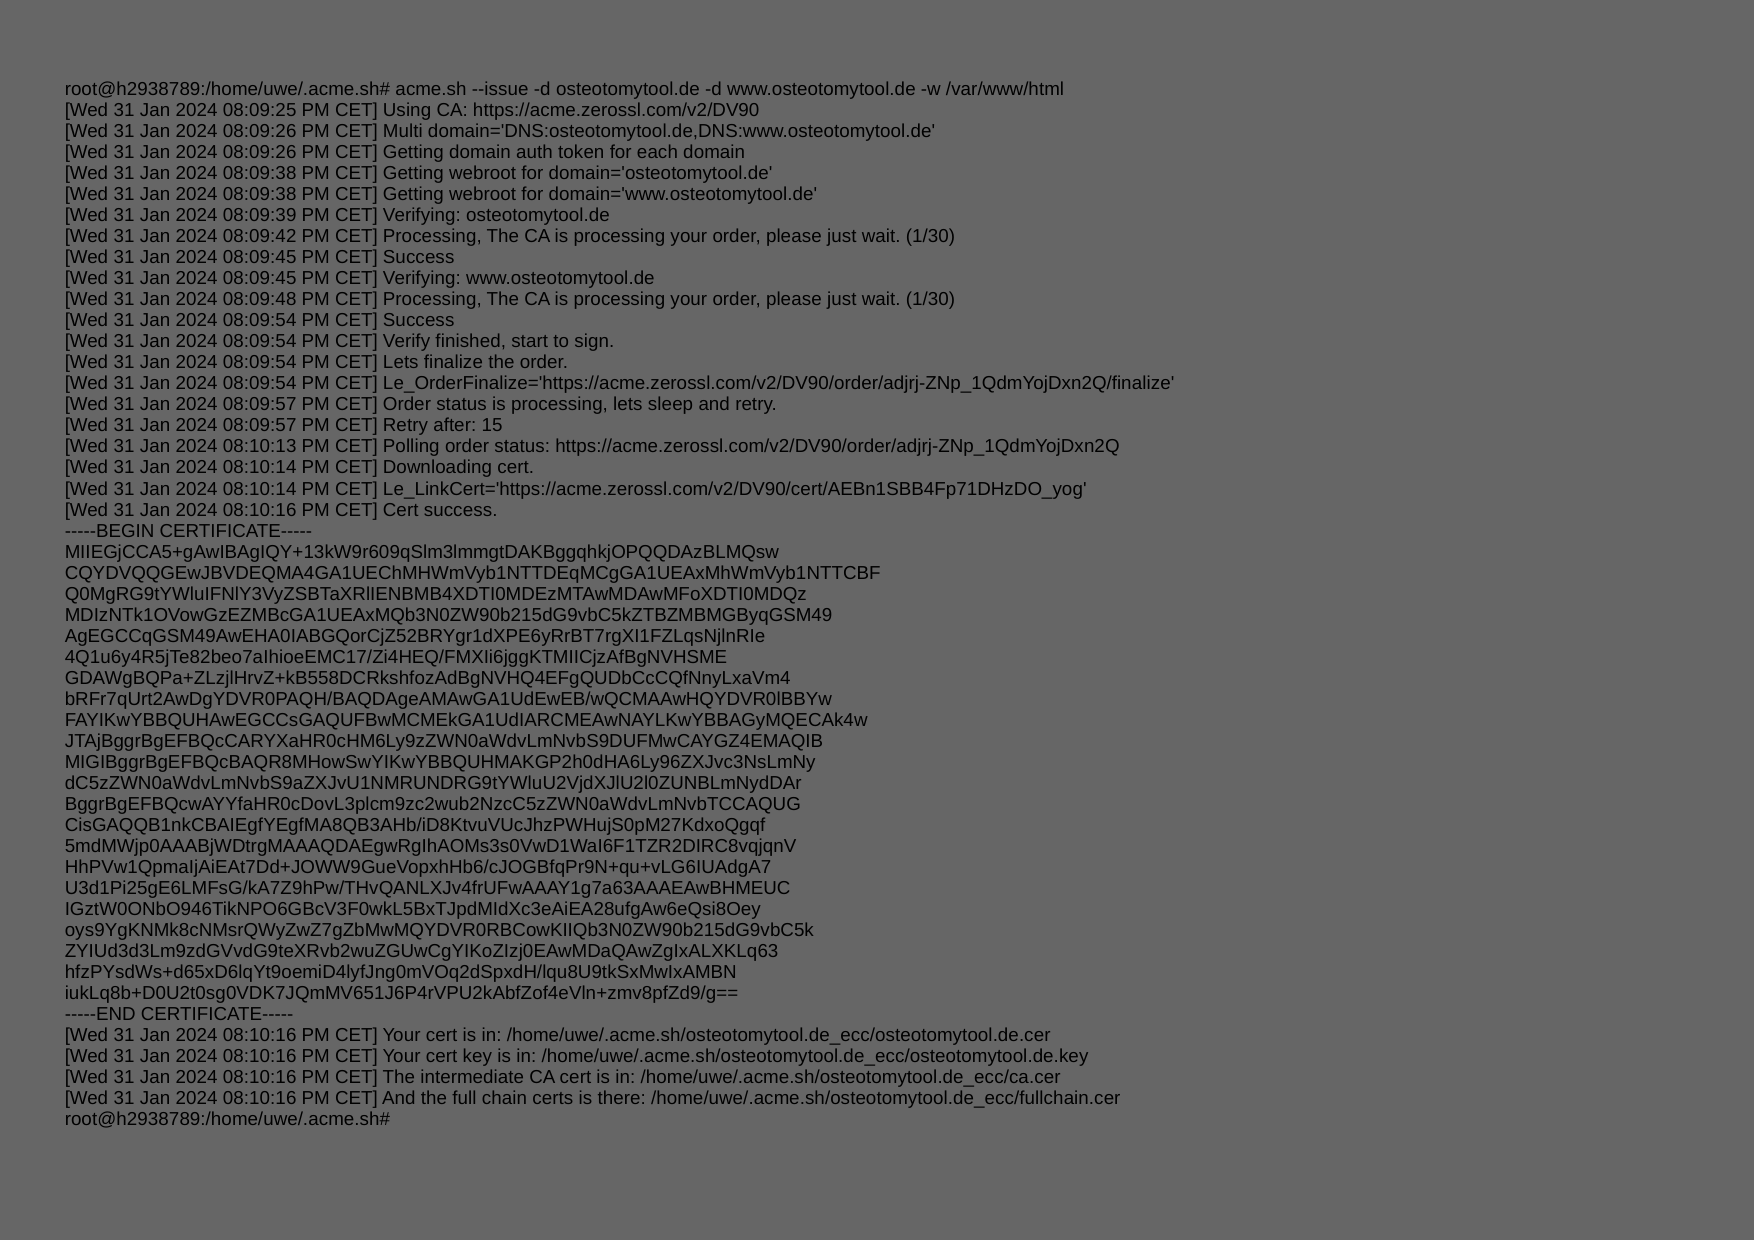

root@h2938789:/home/uwe/.acme.sh# acme.sh --issue -d osteotomytool.de -d www.osteotomytool.de -w /var/www/html
[Wed 31 Jan 2024 08:09:25 PM CET] Using CA: https://acme.zerossl.com/v2/DV90
[Wed 31 Jan 2024 08:09:26 PM CET] Multi domain='DNS:osteotomytool.de,DNS:www.osteotomytool.de'
[Wed 31 Jan 2024 08:09:26 PM CET] Getting domain auth token for each domain
[Wed 31 Jan 2024 08:09:38 PM CET] Getting webroot for domain='osteotomytool.de'
[Wed 31 Jan 2024 08:09:38 PM CET] Getting webroot for domain='www.osteotomytool.de'
[Wed 31 Jan 2024 08:09:39 PM CET] Verifying: osteotomytool.de
[Wed 31 Jan 2024 08:09:42 PM CET] Processing, The CA is processing your order, please just wait. (1/30)
[Wed 31 Jan 2024 08:09:45 PM CET] Success
[Wed 31 Jan 2024 08:09:45 PM CET] Verifying: www.osteotomytool.de
[Wed 31 Jan 2024 08:09:48 PM CET] Processing, The CA is processing your order, please just wait. (1/30)
[Wed 31 Jan 2024 08:09:54 PM CET] Success
[Wed 31 Jan 2024 08:09:54 PM CET] Verify finished, start to sign.
[Wed 31 Jan 2024 08:09:54 PM CET] Lets finalize the order.
[Wed 31 Jan 2024 08:09:54 PM CET] Le_OrderFinalize='https://acme.zerossl.com/v2/DV90/order/adjrj-ZNp_1QdmYojDxn2Q/finalize'
[Wed 31 Jan 2024 08:09:57 PM CET] Order status is processing, lets sleep and retry.
[Wed 31 Jan 2024 08:09:57 PM CET] Retry after: 15
[Wed 31 Jan 2024 08:10:13 PM CET] Polling order status: https://acme.zerossl.com/v2/DV90/order/adjrj-ZNp_1QdmYojDxn2Q
[Wed 31 Jan 2024 08:10:14 PM CET] Downloading cert.
[Wed 31 Jan 2024 08:10:14 PM CET] Le_LinkCert='https://acme.zerossl.com/v2/DV90/cert/AEBn1SBB4Fp71DHzDO_yog'
[Wed 31 Jan 2024 08:10:16 PM CET] Cert success.
-----BEGIN CERTIFICATE-----
MIIEGjCCA5+gAwIBAgIQY+13kW9r609qSlm3lmmgtDAKBggqhkjOPQQDAzBLMQsw
CQYDVQQGEwJBVDEQMA4GA1UEChMHWmVyb1NTTDEqMCgGA1UEAxMhWmVyb1NTTCBF
Q0MgRG9tYWluIFNlY3VyZSBTaXRlIENBMB4XDTI0MDEzMTAwMDAwMFoXDTI0MDQz
MDIzNTk1OVowGzEZMBcGA1UEAxMQb3N0ZW90b215dG9vbC5kZTBZMBMGByqGSM49
AgEGCCqGSM49AwEHA0IABGQorCjZ52BRYgr1dXPE6yRrBT7rgXI1FZLqsNjlnRIe
4Q1u6y4R5jTe82beo7aIhioeEMC17/Zi4HEQ/FMXIi6jggKTMIICjzAfBgNVHSME
GDAWgBQPa+ZLzjlHrvZ+kB558DCRkshfozAdBgNVHQ4EFgQUDbCcCQfNnyLxaVm4
bRFr7qUrt2AwDgYDVR0PAQH/BAQDAgeAMAwGA1UdEwEB/wQCMAAwHQYDVR0lBBYw
FAYIKwYBBQUHAwEGCCsGAQUFBwMCMEkGA1UdIARCMEAwNAYLKwYBBAGyMQECAk4w
JTAjBggrBgEFBQcCARYXaHR0cHM6Ly9zZWN0aWdvLmNvbS9DUFMwCAYGZ4EMAQIB
MIGIBggrBgEFBQcBAQR8MHowSwYIKwYBBQUHMAKGP2h0dHA6Ly96ZXJvc3NsLmNy
dC5zZWN0aWdvLmNvbS9aZXJvU1NMRUNDRG9tYWluU2VjdXJlU2l0ZUNBLmNydDAr
BggrBgEFBQcwAYYfaHR0cDovL3plcm9zc2wub2NzcC5zZWN0aWdvLmNvbTCCAQUG
CisGAQQB1nkCBAIEgfYEgfMA8QB3AHb/iD8KtvuVUcJhzPWHujS0pM27KdxoQgqf
5mdMWjp0AAABjWDtrgMAAAQDAEgwRgIhAOMs3s0VwD1WaI6F1TZR2DIRC8vqjqnV
HhPVw1QpmaIjAiEAt7Dd+JOWW9GueVopxhHb6/cJOGBfqPr9N+qu+vLG6IUAdgA7
U3d1Pi25gE6LMFsG/kA7Z9hPw/THvQANLXJv4frUFwAAAY1g7a63AAAEAwBHMEUC
IGztW0ONbO946TikNPO6GBcV3F0wkL5BxTJpdMIdXc3eAiEA28ufgAw6eQsi8Oey
oys9YgKNMk8cNMsrQWyZwZ7gZbMwMQYDVR0RBCowKIIQb3N0ZW90b215dG9vbC5k
ZYIUd3d3Lm9zdGVvdG9teXRvb2wuZGUwCgYIKoZIzj0EAwMDaQAwZgIxALXKLq63
hfzPYsdWs+d65xD6lqYt9oemiD4lyfJng0mVOq2dSpxdH/lqu8U9tkSxMwIxAMBN
iukLq8b+D0U2t0sg0VDK7JQmMV651J6P4rVPU2kAbfZof4eVln+zmv8pfZd9/g==
-----END CERTIFICATE-----
[Wed 31 Jan 2024 08:10:16 PM CET] Your cert is in: /home/uwe/.acme.sh/osteotomytool.de_ecc/osteotomytool.de.cer
[Wed 31 Jan 2024 08:10:16 PM CET] Your cert key is in: /home/uwe/.acme.sh/osteotomytool.de_ecc/osteotomytool.de.key
[Wed 31 Jan 2024 08:10:16 PM CET] The intermediate CA cert is in: /home/uwe/.acme.sh/osteotomytool.de_ecc/ca.cer
[Wed 31 Jan 2024 08:10:16 PM CET] And the full chain certs is there: /home/uwe/.acme.sh/osteotomytool.de_ecc/fullchain.cer
root@h2938789:/home/uwe/.acme.sh#